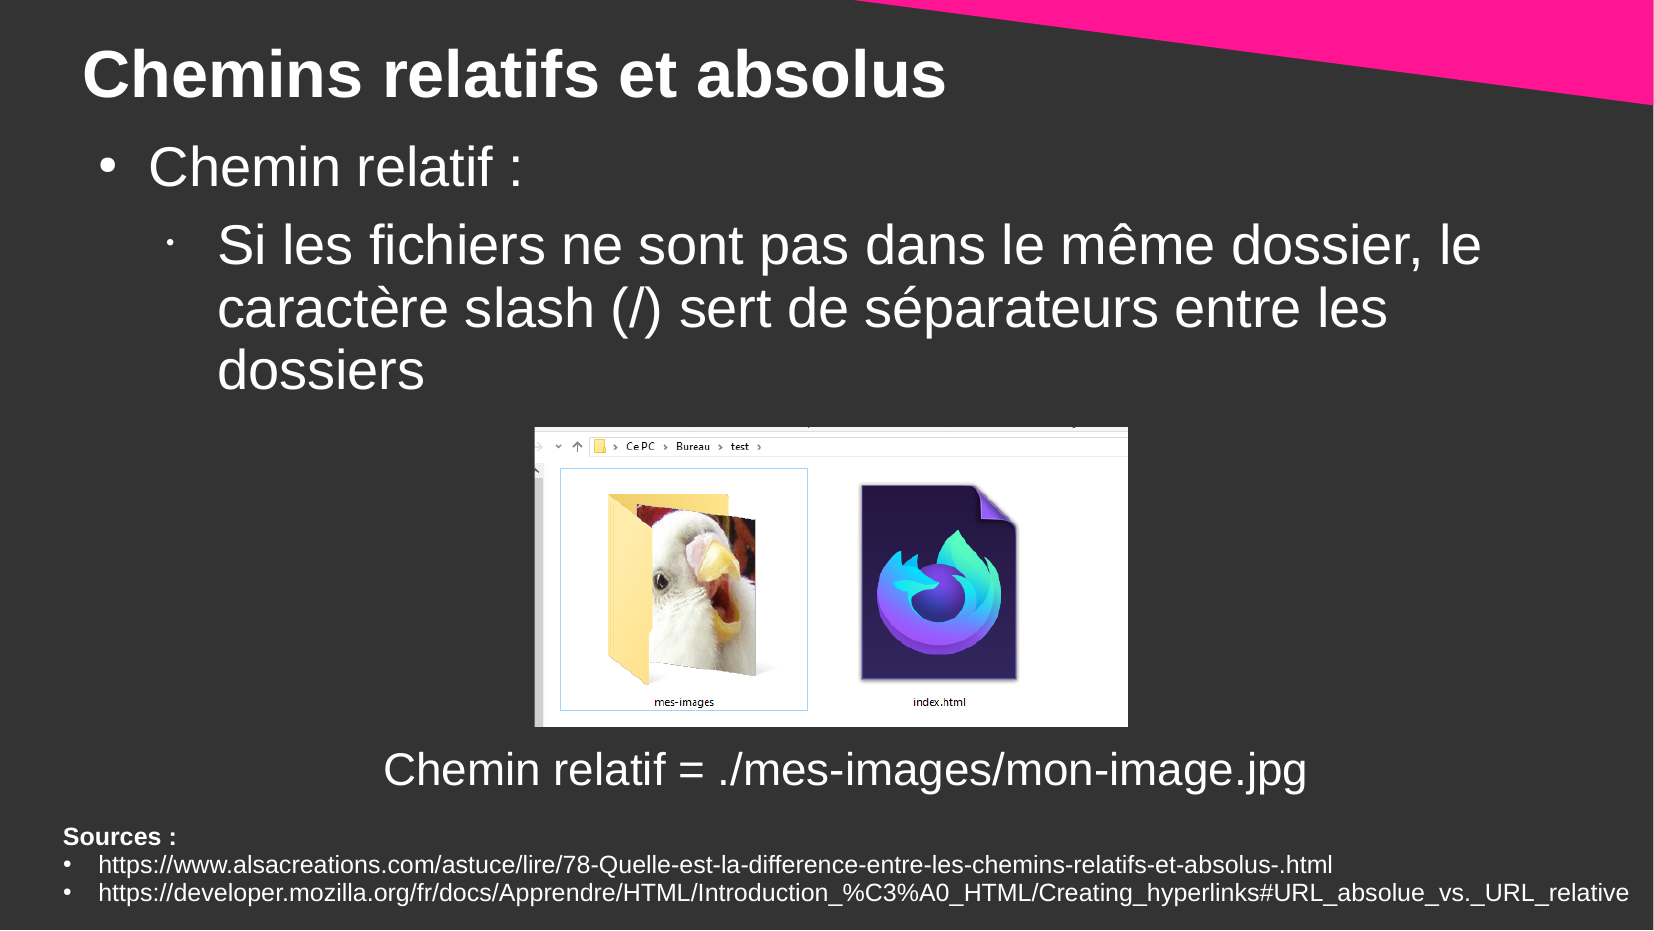

# Chemins relatifs et absolus
Chemin relatif :
Si les fichiers ne sont pas dans le même dossier, le caractère slash (/) sert de séparateurs entre les dossiers
Chemin relatif = ./mes-images/mon-image.jpg
Sources :
https://www.alsacreations.com/astuce/lire/78-Quelle-est-la-difference-entre-les-chemins-relatifs-et-absolus-.html
https://developer.mozilla.org/fr/docs/Apprendre/HTML/Introduction_%C3%A0_HTML/Creating_hyperlinks#URL_absolue_vs._URL_relative